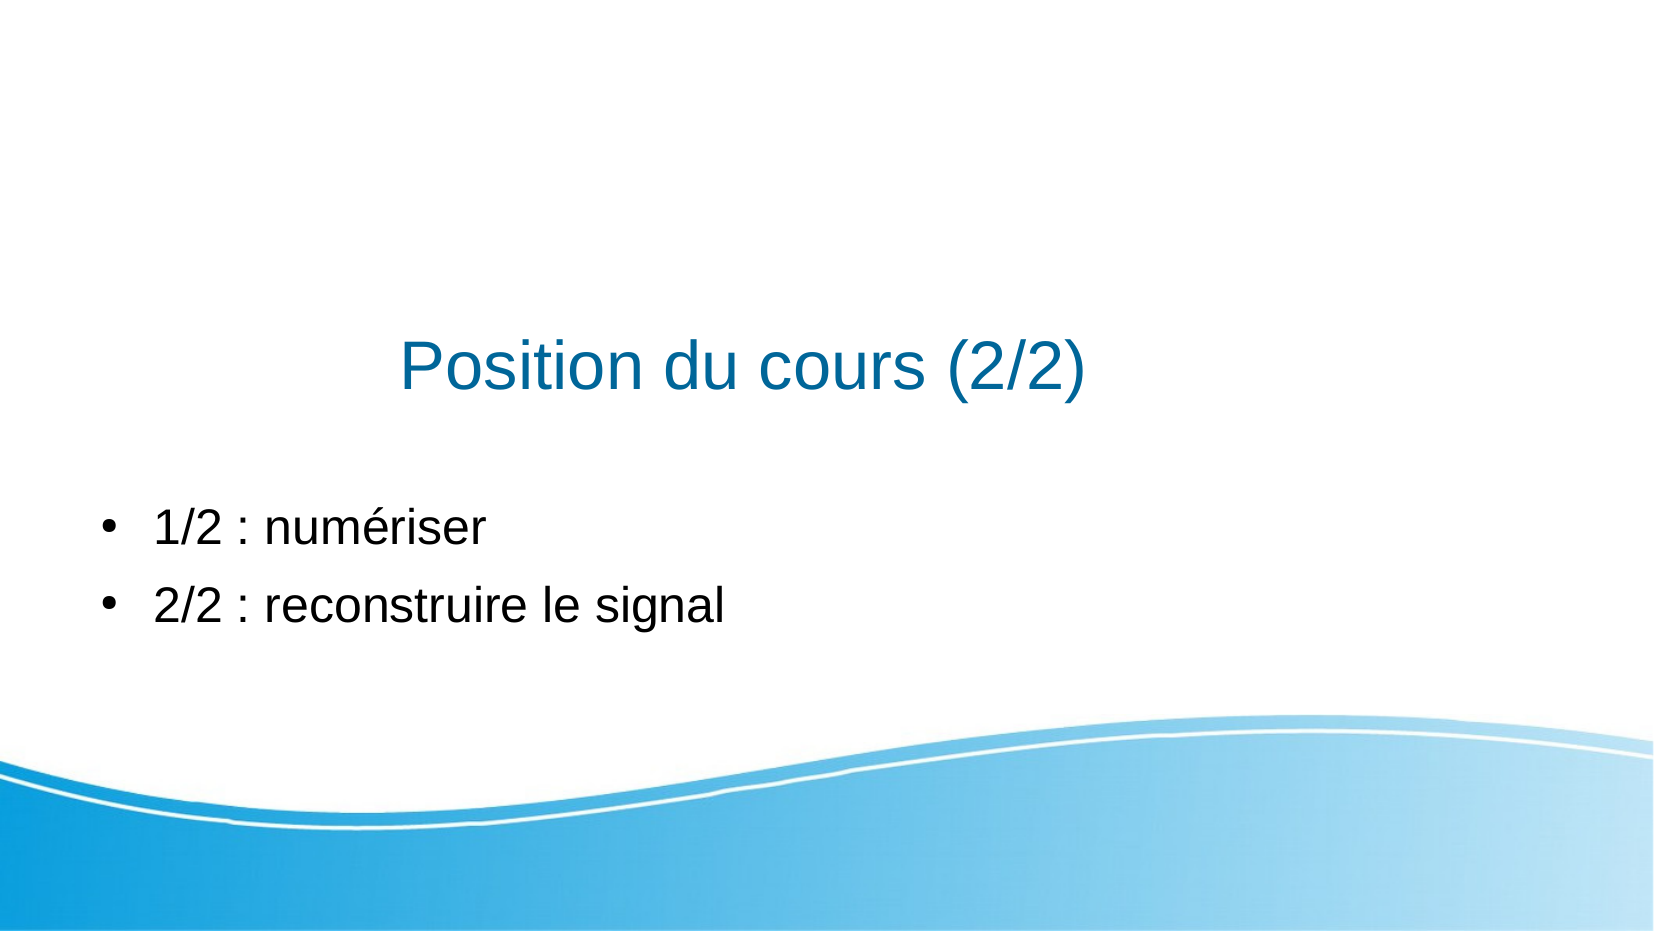

# Position du cours (2/2)
1/2 : numériser
2/2 : reconstruire le signal